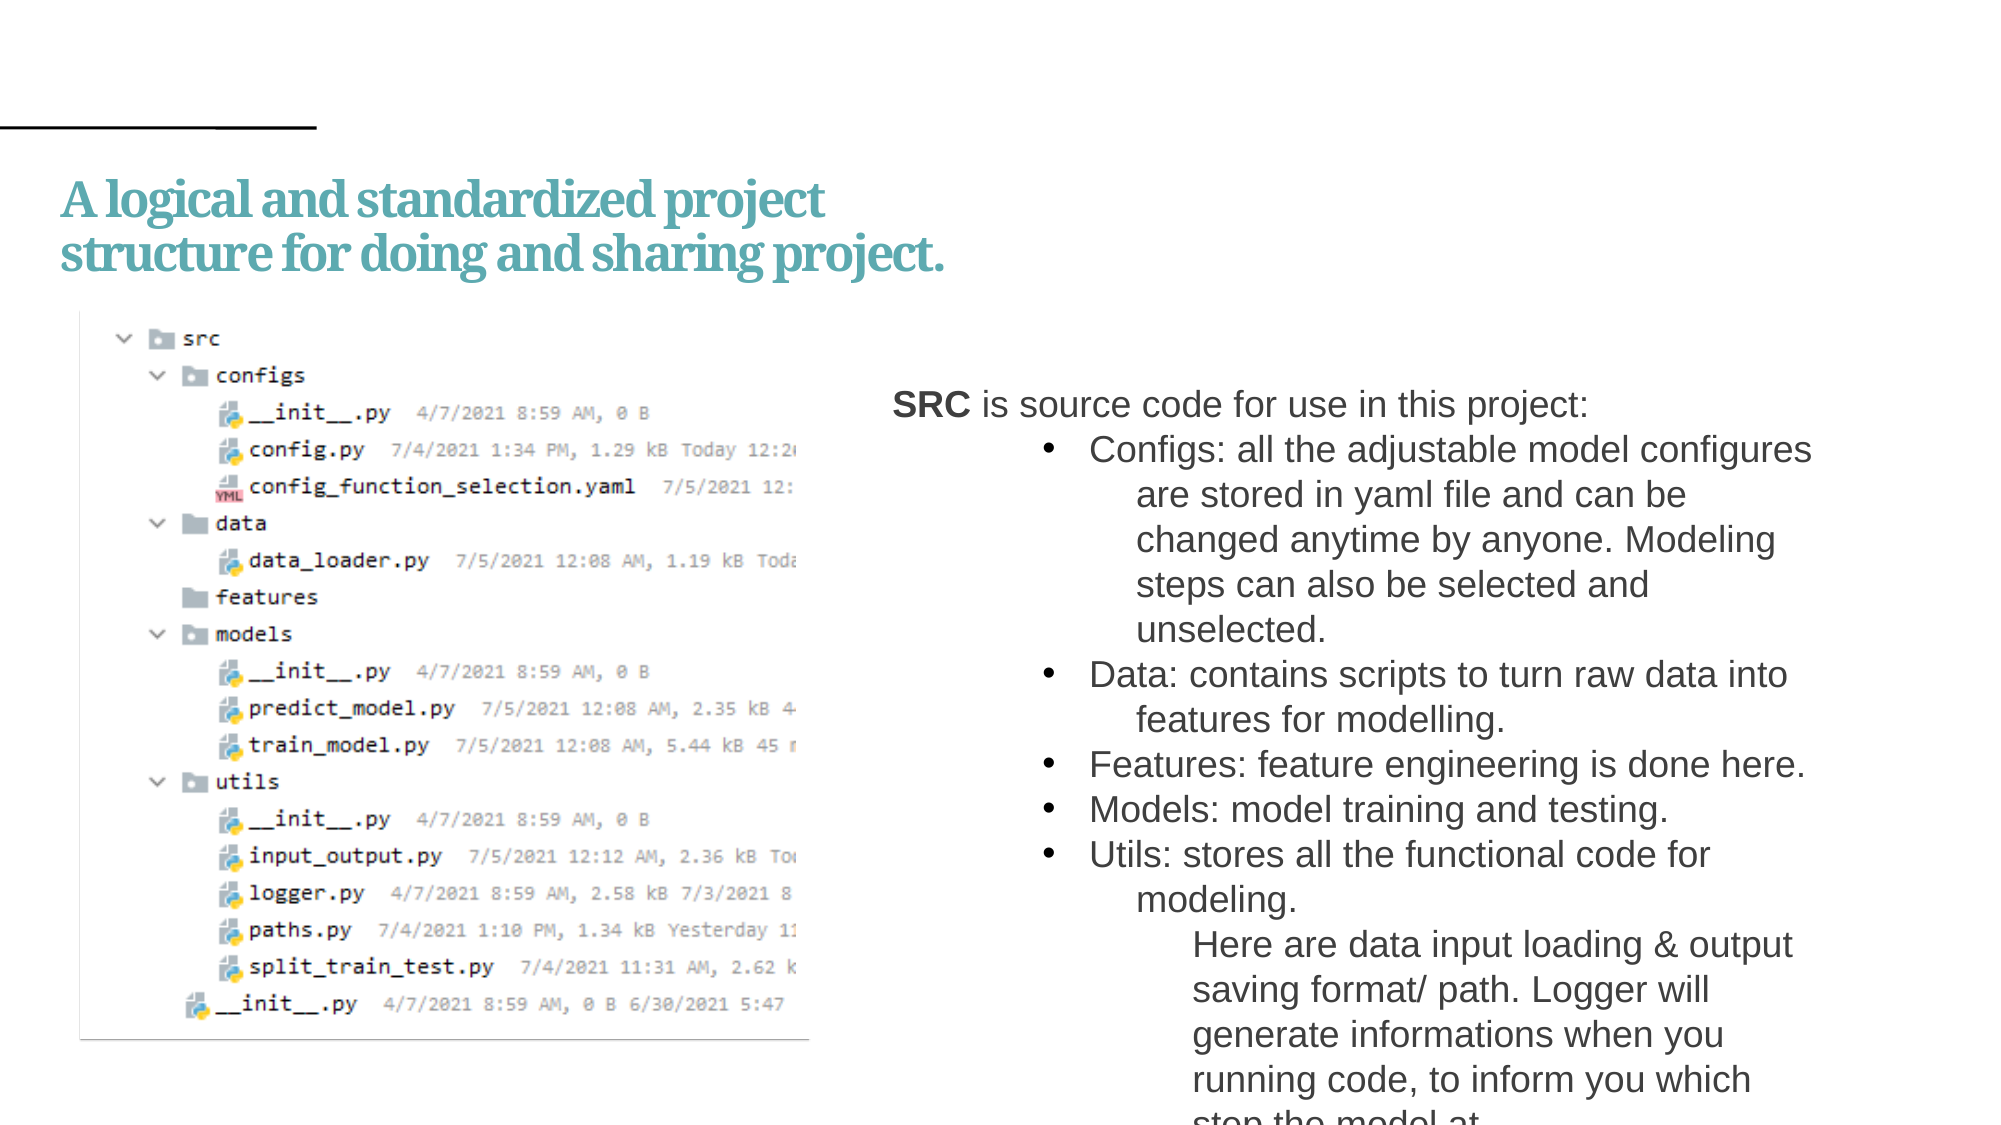

# A logical and standardized project structure for doing and sharing project.
SRC is source code for use in this project:
Configs: all the adjustable model configures are stored in yaml file and can be changed anytime by anyone. Modeling steps can also be selected and unselected.
Data: contains scripts to turn raw data into features for modelling.
Features: feature engineering is done here.
Models: model training and testing.
Utils: stores all the functional code for modeling.
Here are data input loading & output saving format/ path. Logger will generate informations when you running code, to inform you which step the model at.